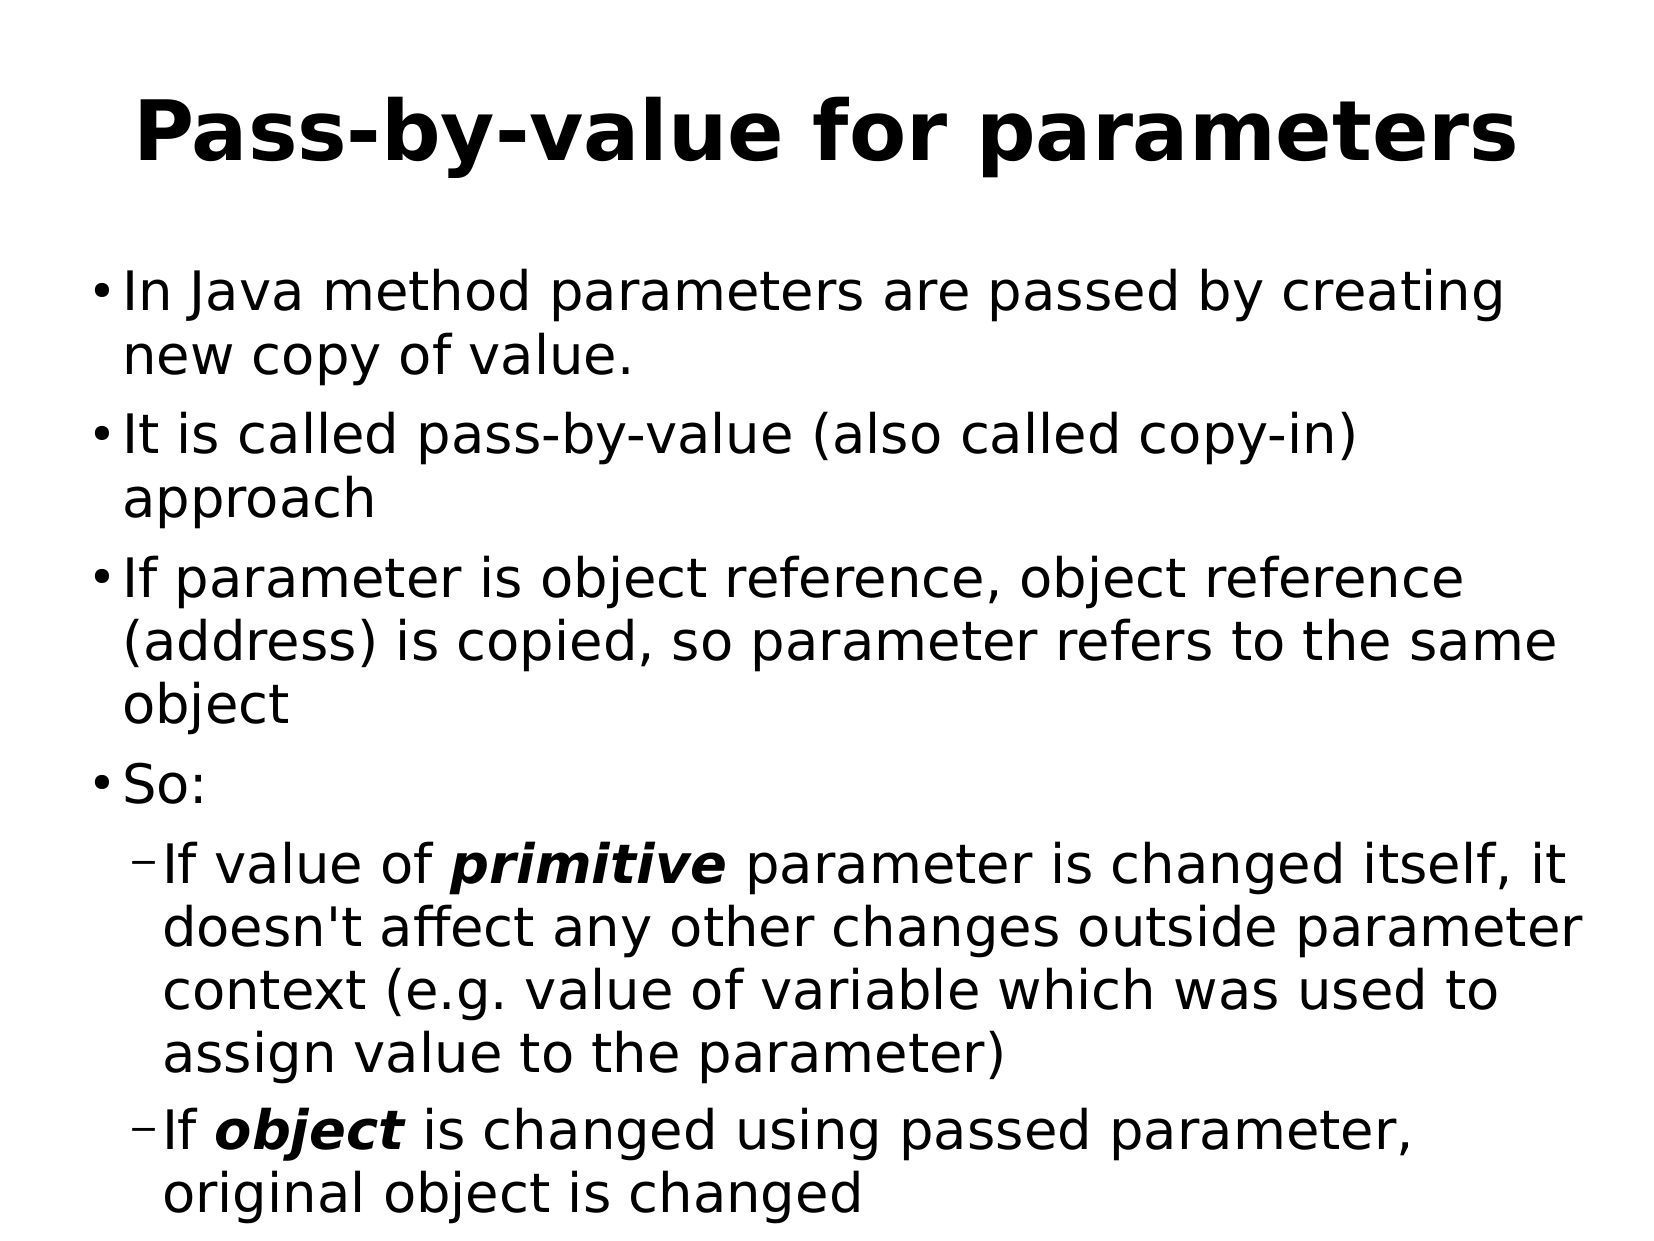

# Pass-by-value for parameters
In Java method parameters are passed by creating new copy of value.
It is called pass-by-value (also called copy-in) approach
If parameter is object reference, object reference (address) is copied, so parameter refers to the same object
So:
If value of primitive parameter is changed itself, it doesn't affect any other changes outside parameter context (e.g. value of variable which was used to assign value to the parameter)
If object is changed using passed parameter, original object is changed